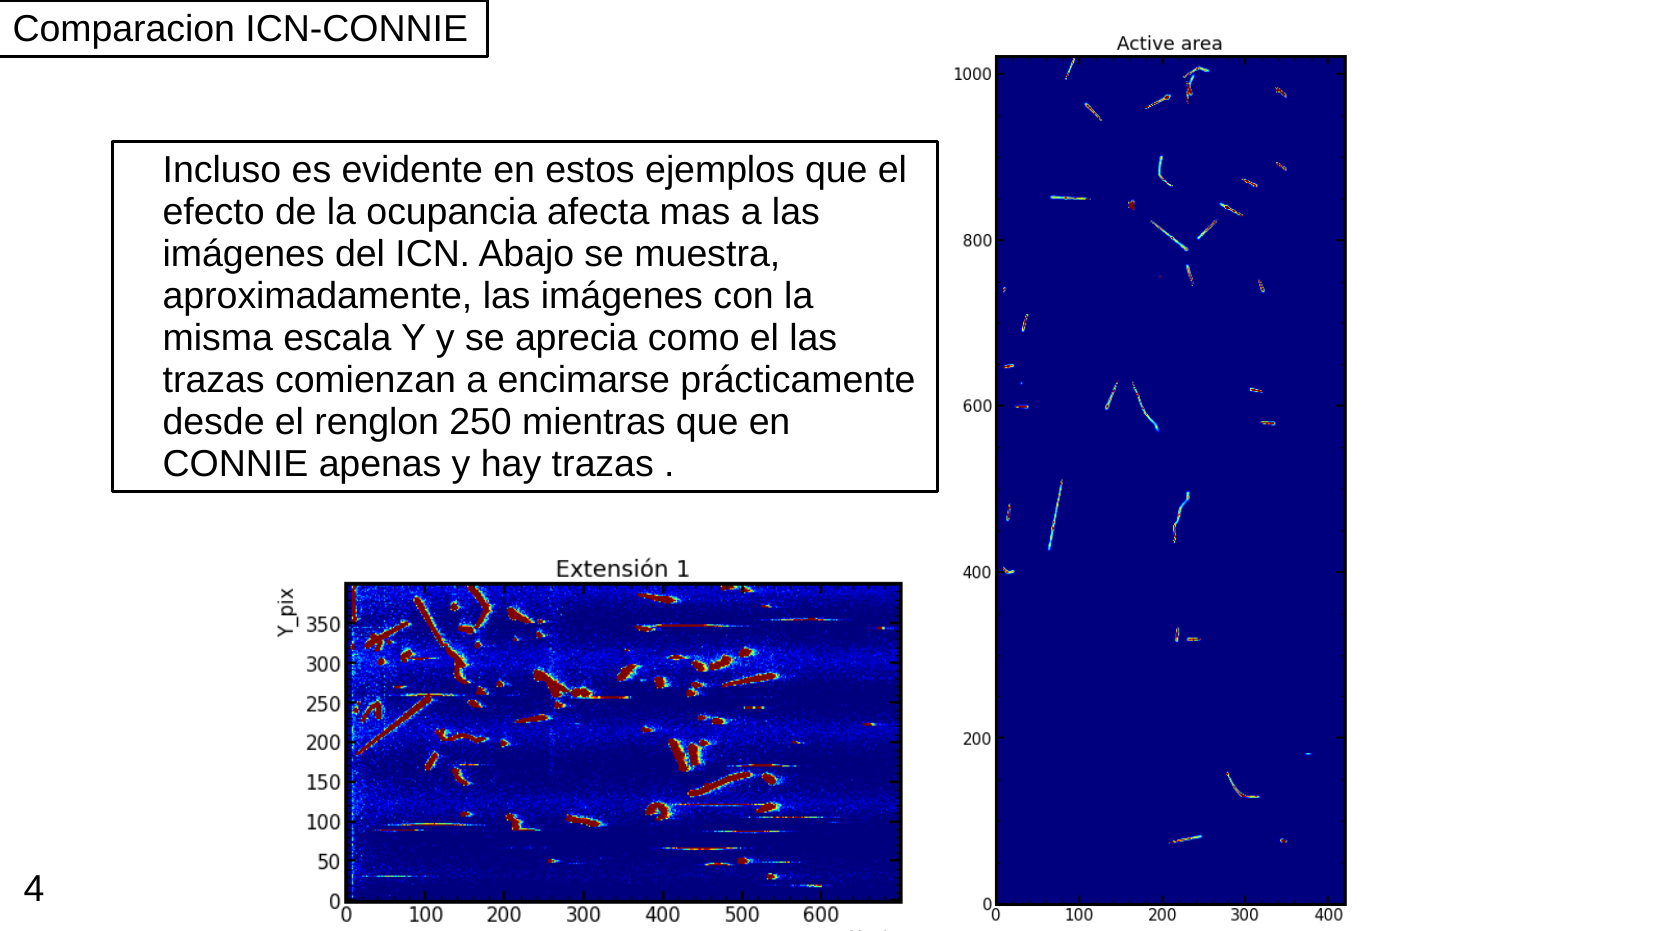

Comparacion ICN-CONNIE
Incluso es evidente en estos ejemplos que el efecto de la ocupancia afecta mas a las imágenes del ICN. Abajo se muestra, aproximadamente, las imágenes con la misma escala Y y se aprecia como el las trazas comienzan a encimarse prácticamente desde el renglon 250 mientras que en CONNIE apenas y hay trazas .